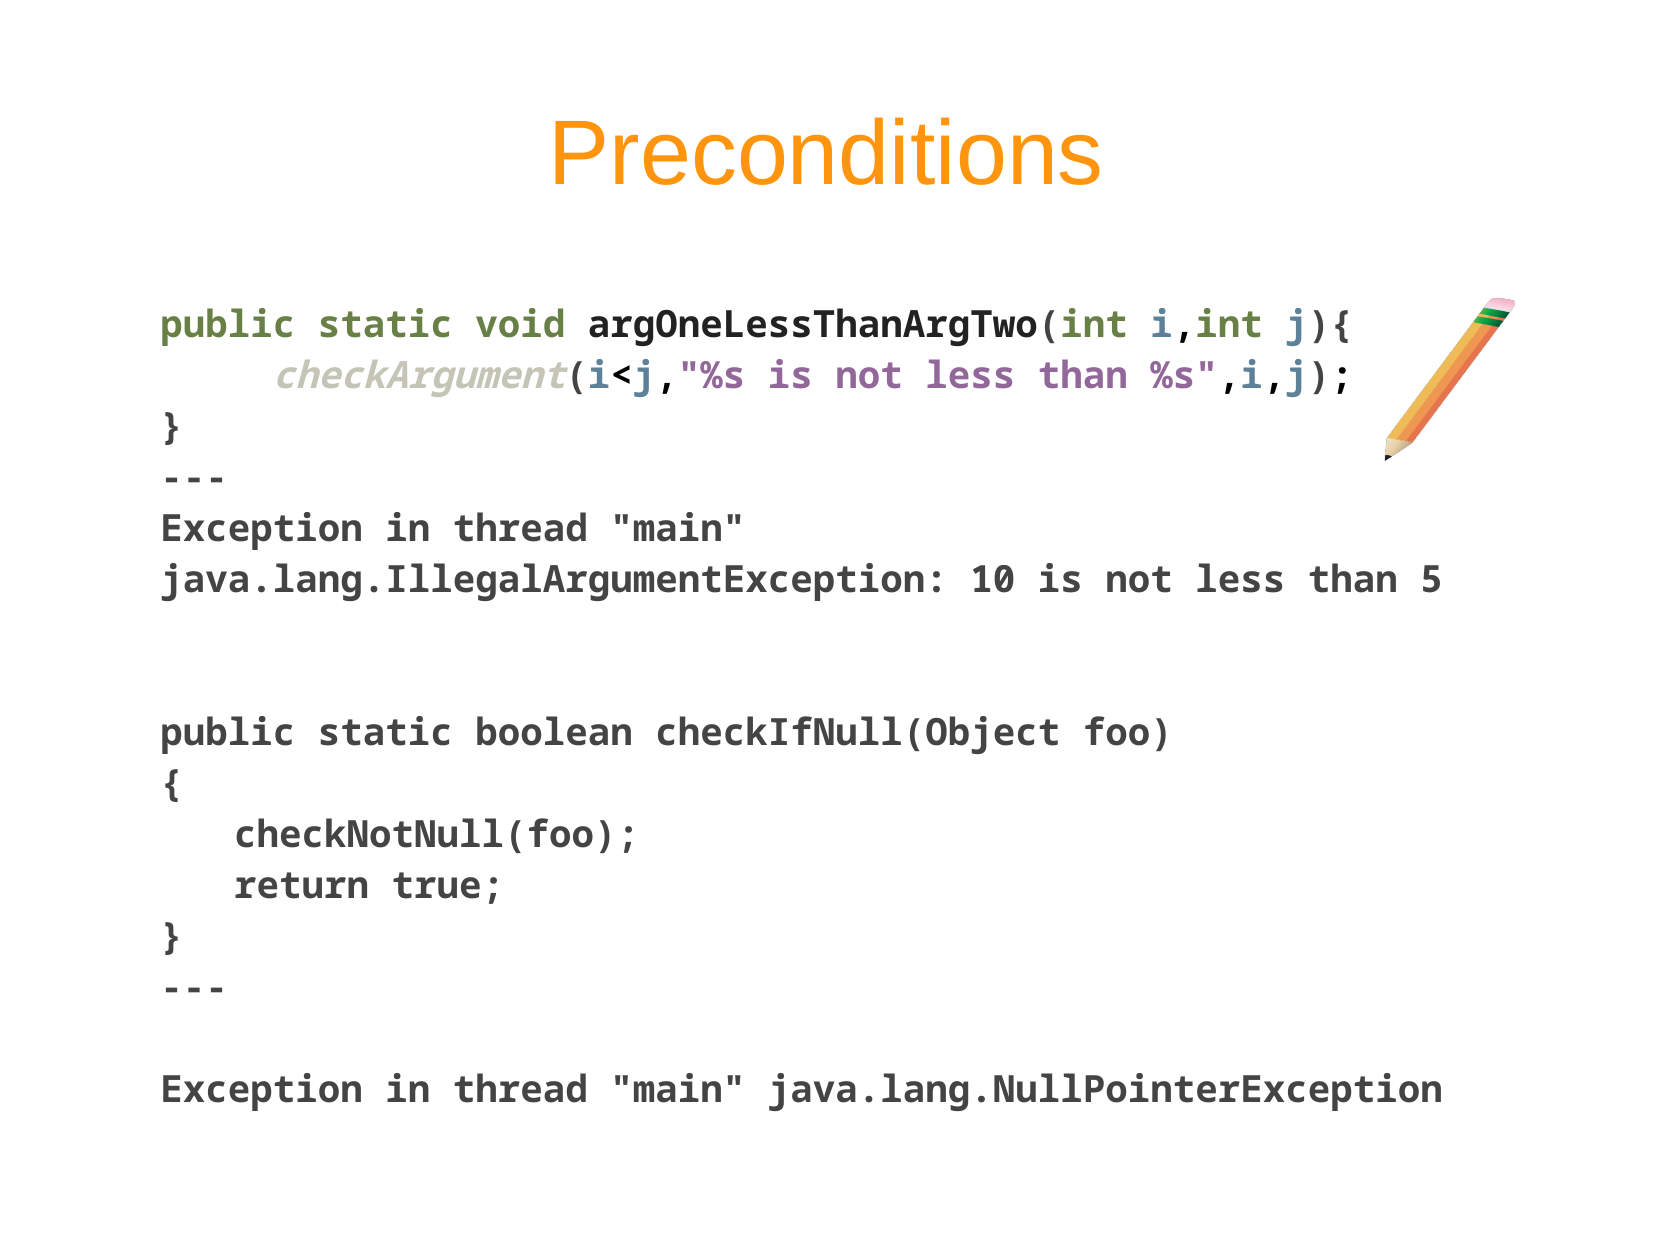

# Preconditions
public static void argOneLessThanArgTwo(int i,int j){
 checkArgument(i<j,"%s is not less than %s",i,j);
}
---
Exception in thread "main" java.lang.IllegalArgumentException: 10 is not less than 5
public static boolean checkIfNull(Object foo)
{
	checkNotNull(foo);
	return true;
}
---
Exception in thread "main" java.lang.NullPointerException